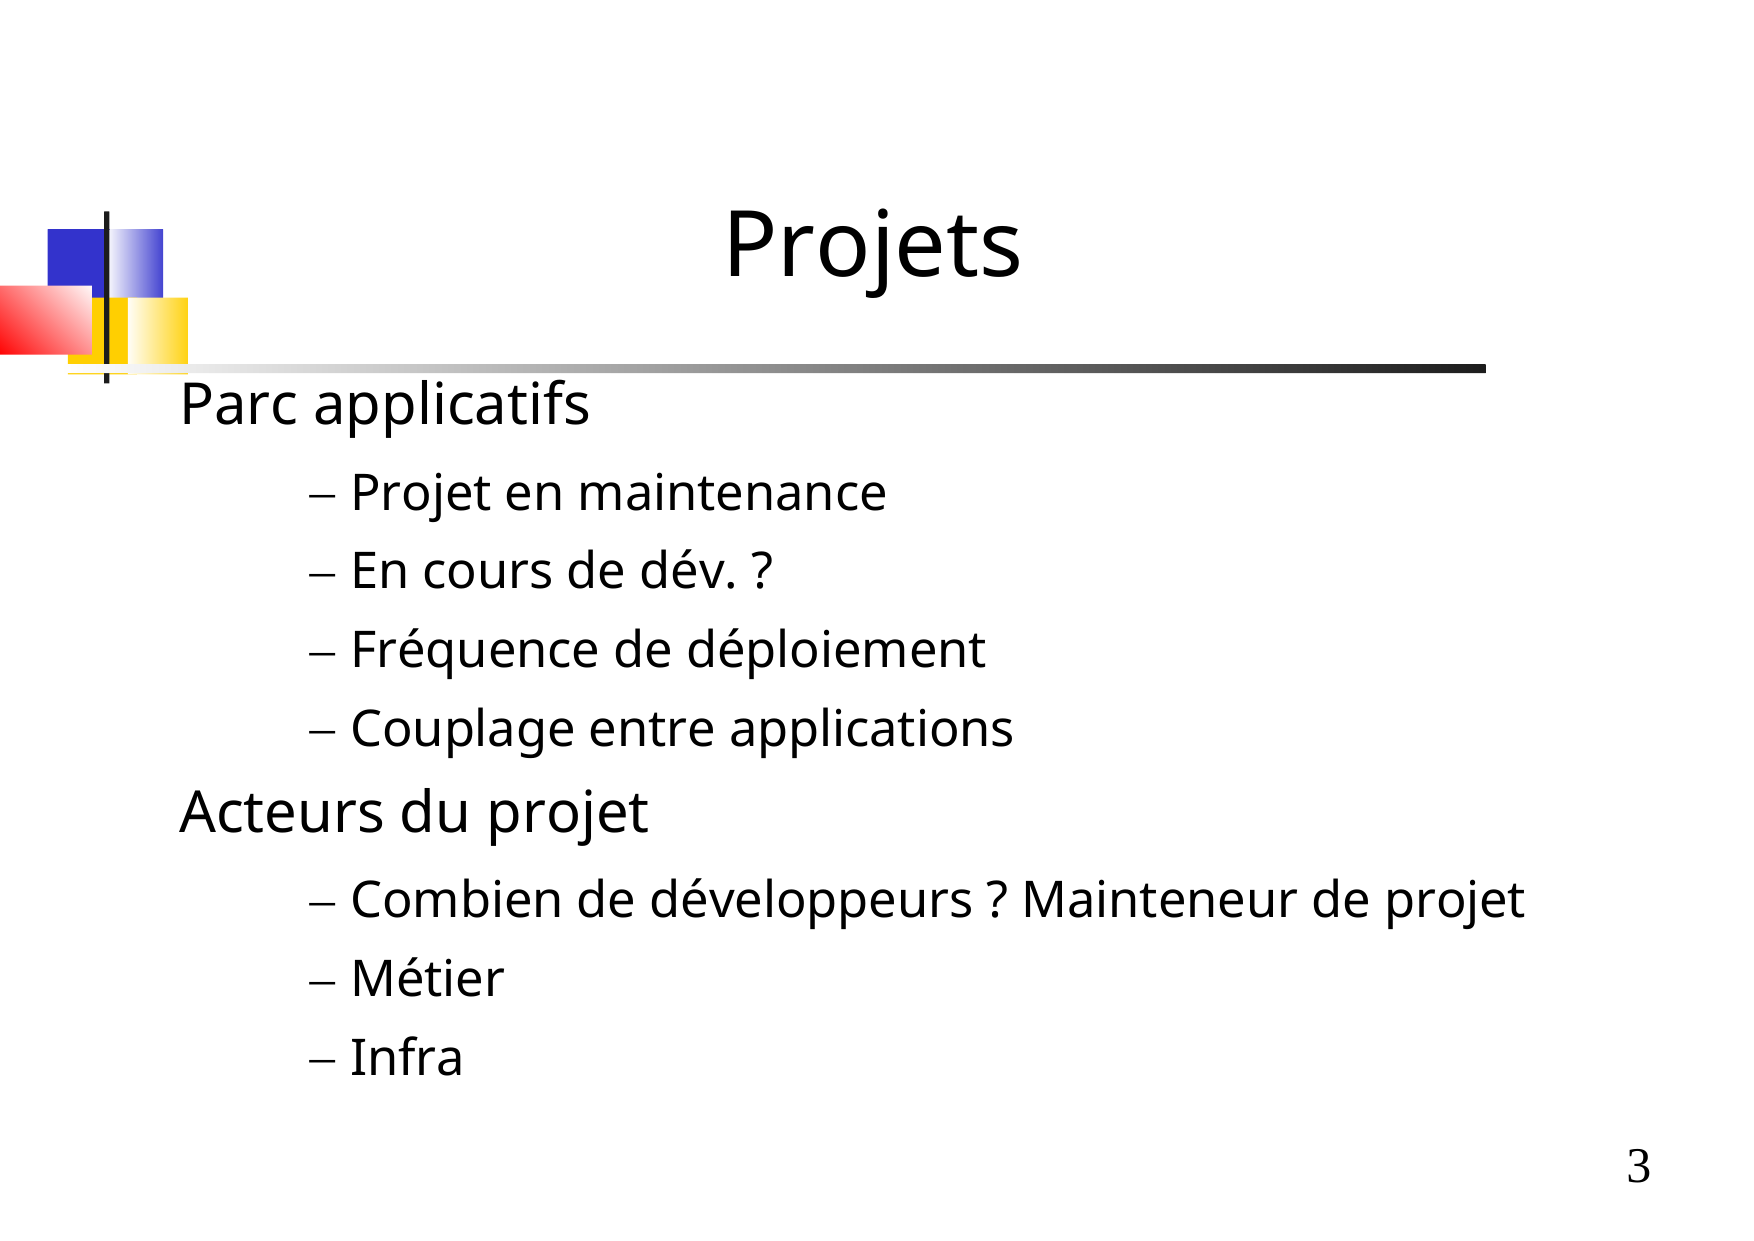

# Projets
Parc applicatifs
Projet en maintenance
En cours de dév. ?
Fréquence de déploiement
Couplage entre applications
Acteurs du projet
Combien de développeurs ? Mainteneur de projet
Métier
Infra